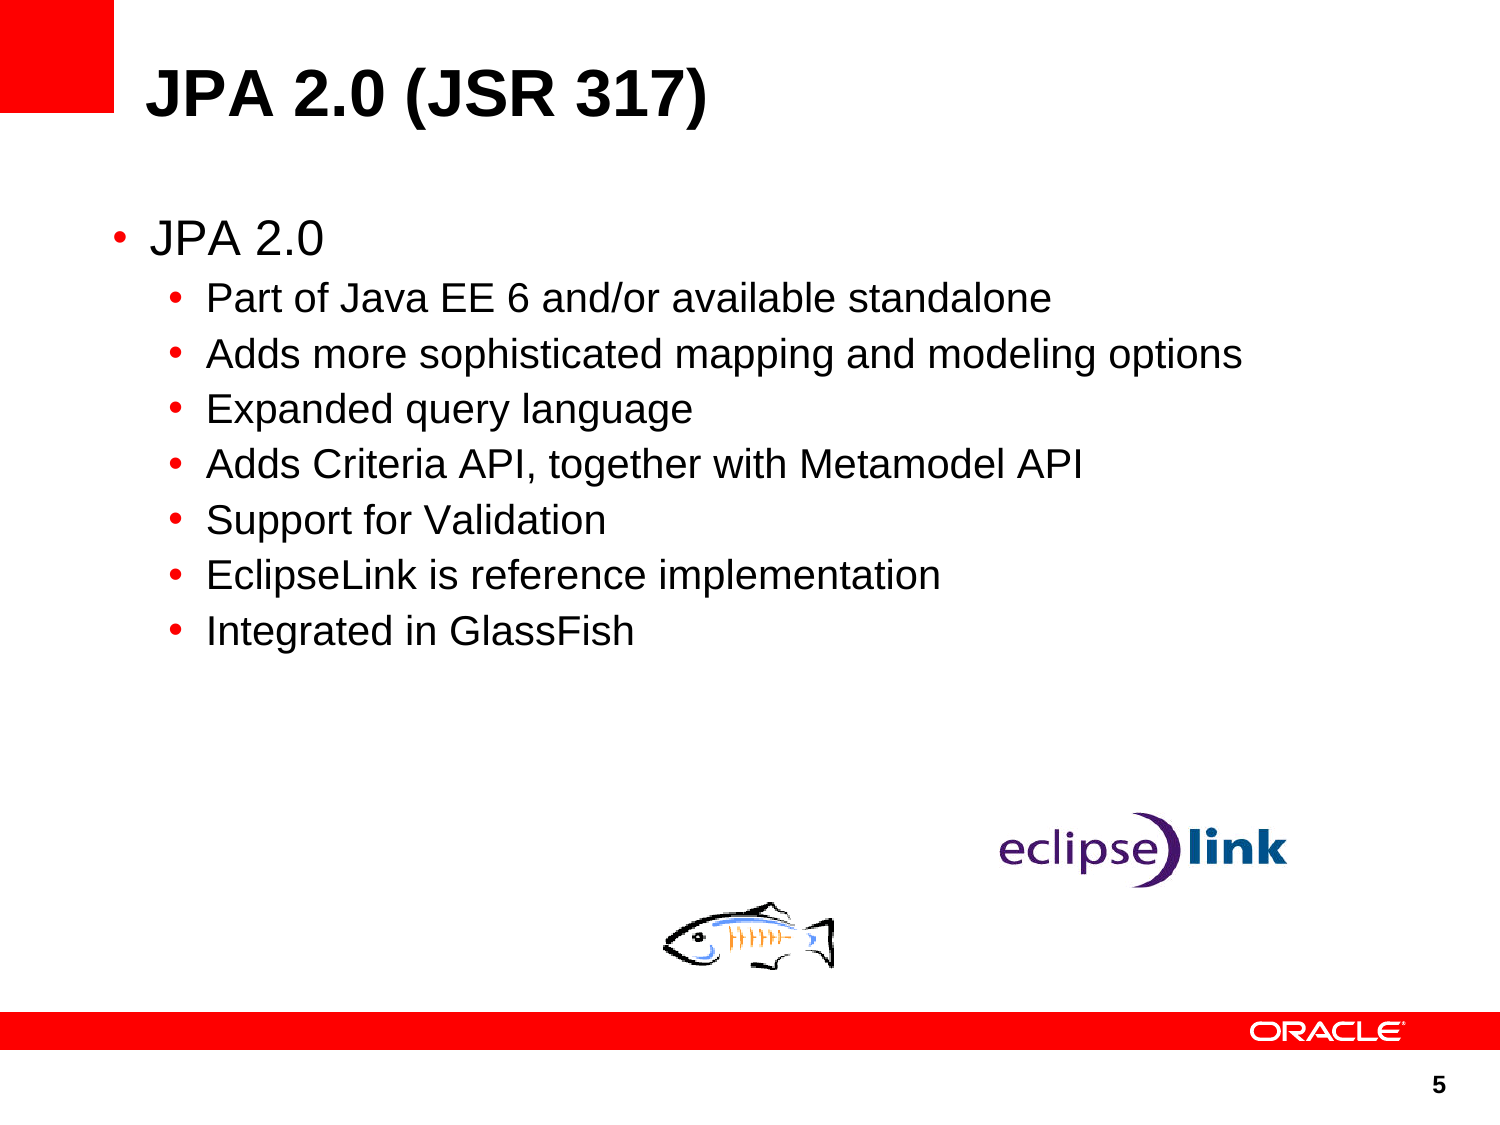

# JPA 2.0 (JSR 317)
JPA 2.0
Part of Java EE 6 and/or available standalone
Adds more sophisticated mapping and modeling options
Expanded query language
Adds Criteria API, together with Metamodel API
Support for Validation
EclipseLink is reference implementation
Integrated in GlassFish